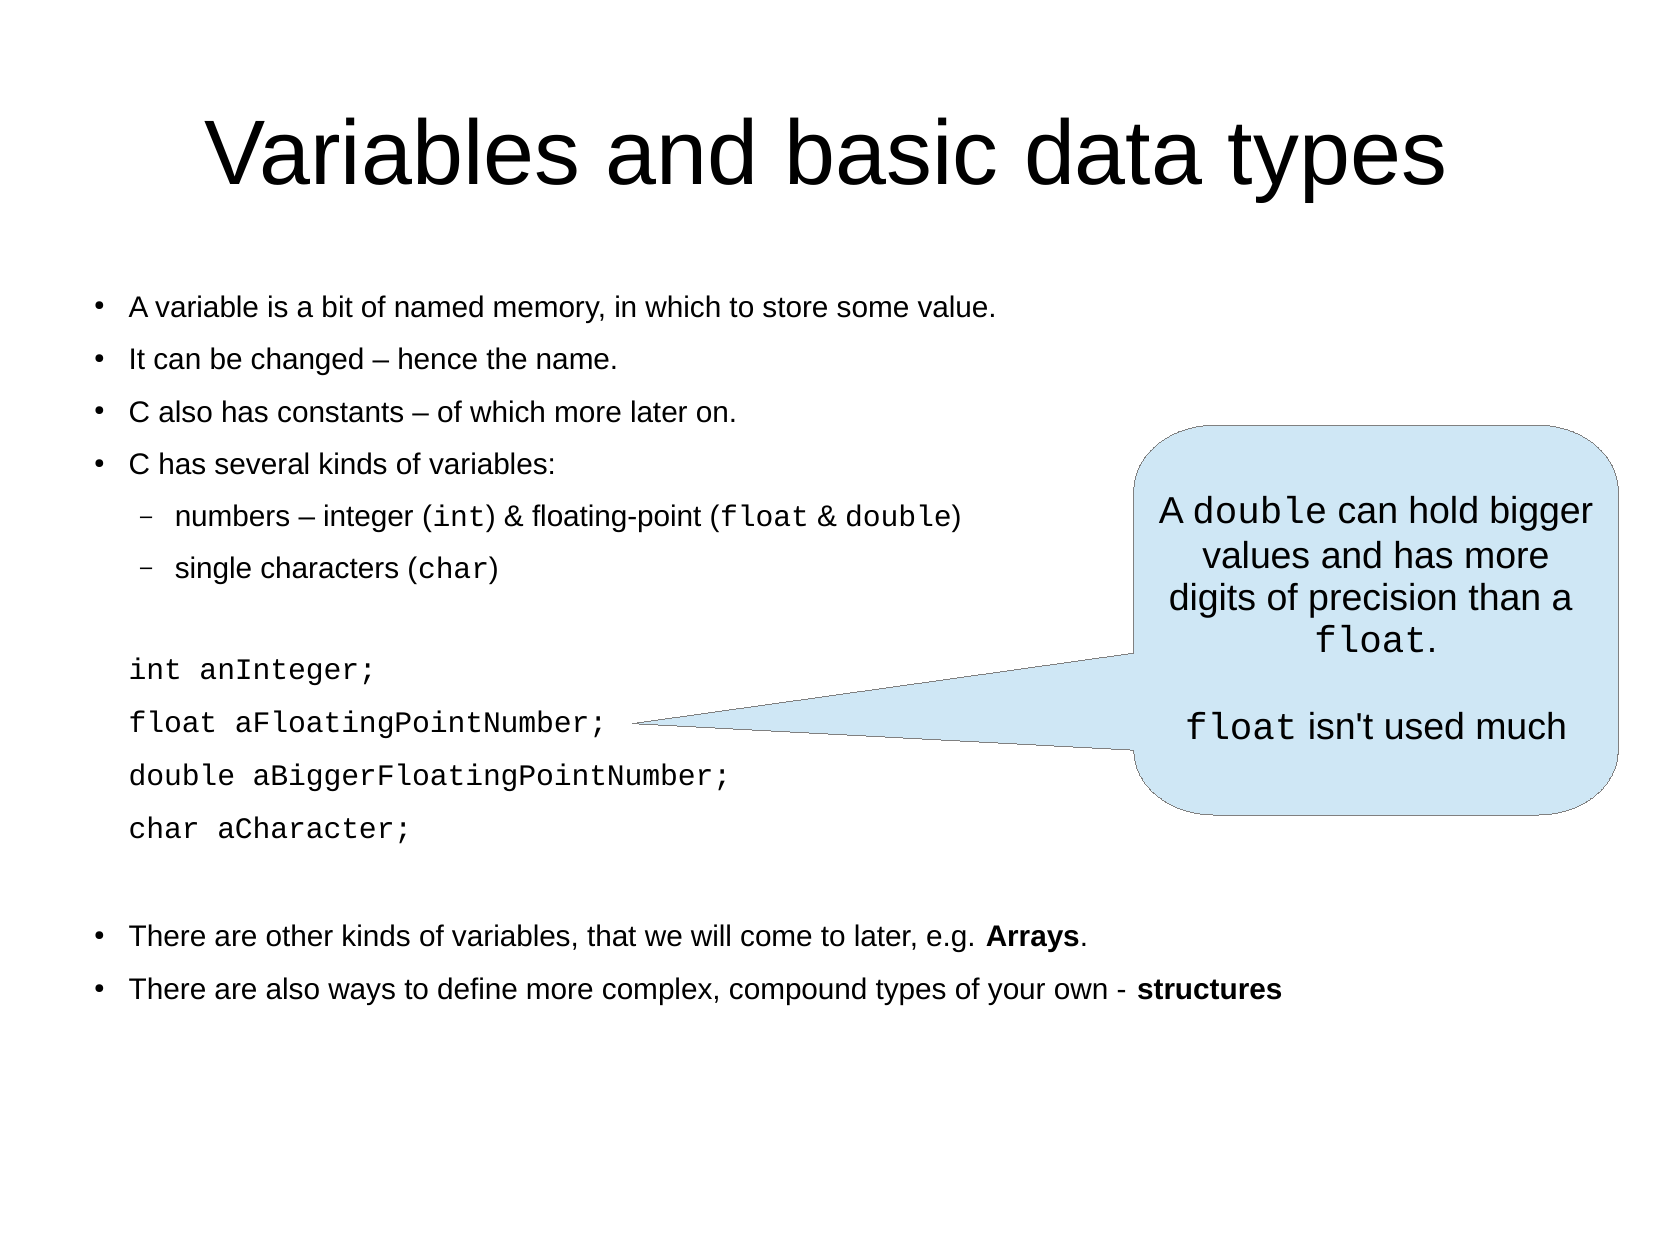

# Variables and basic data types
A variable is a bit of named memory, in which to store some value.
It can be changed – hence the name.
C also has constants – of which more later on.
C has several kinds of variables:
numbers – integer (int) & floating-point (float & double)
single characters (char)
int anInteger;
float aFloatingPointNumber;
double aBiggerFloatingPointNumber;
char aCharacter;
There are other kinds of variables, that we will come to later, e.g. Arrays.
There are also ways to define more complex, compound types of your own - structures
A double can hold bigger
values and has more
digits of precision than a
float.
float isn't used much